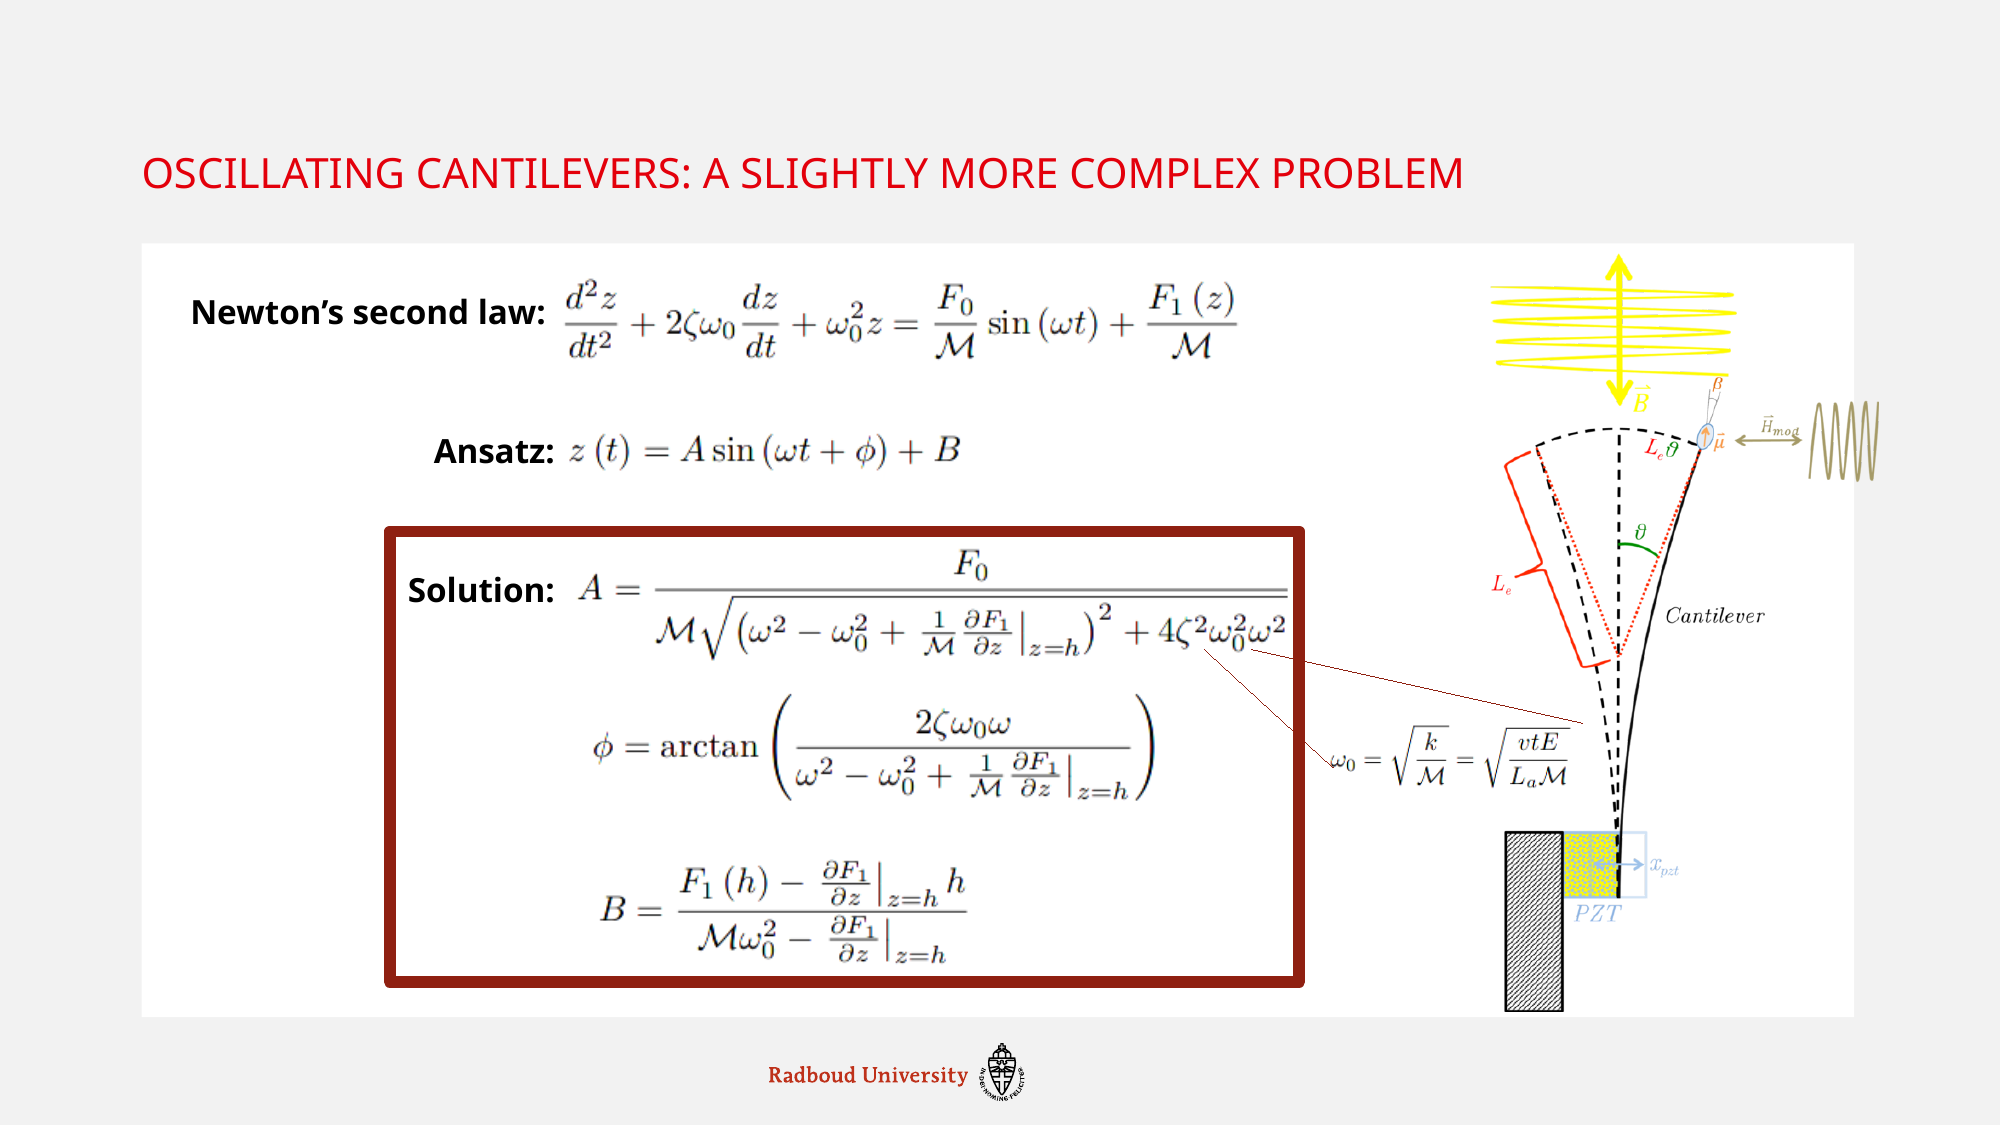

# oscillating Cantilevers: a slightly more complex problem
Newton’s second law:
Ansatz:
Solution: